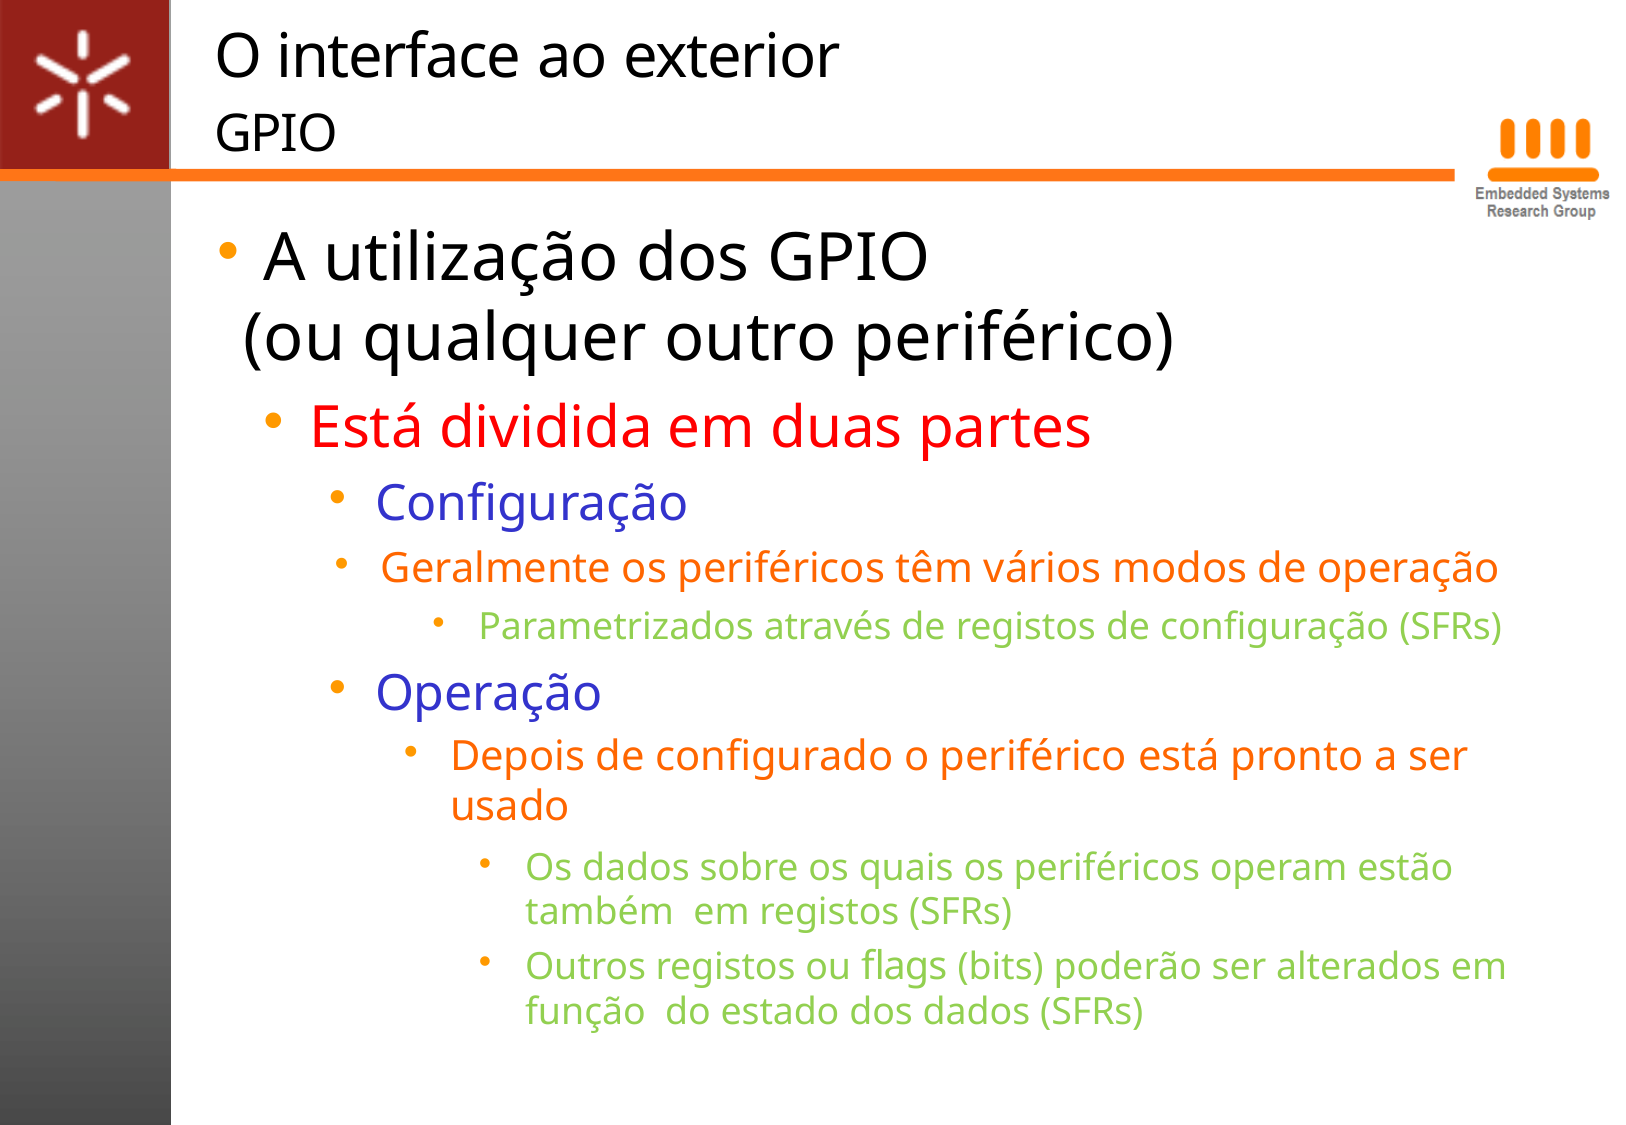

# O interface ao exterior GPIO
A utilização dos GPIO
(ou qualquer outro periférico)
Está dividida em duas partes
Configuração
Geralmente os periféricos têm vários modos de operação
Parametrizados através de registos de configuração (SFRs)
Operação
Depois de configurado o periférico está pronto a ser usado
Os dados sobre os quais os periféricos operam estão também em registos (SFRs)
Outros registos ou flags (bits) poderão ser alterados em função do estado dos dados (SFRs)